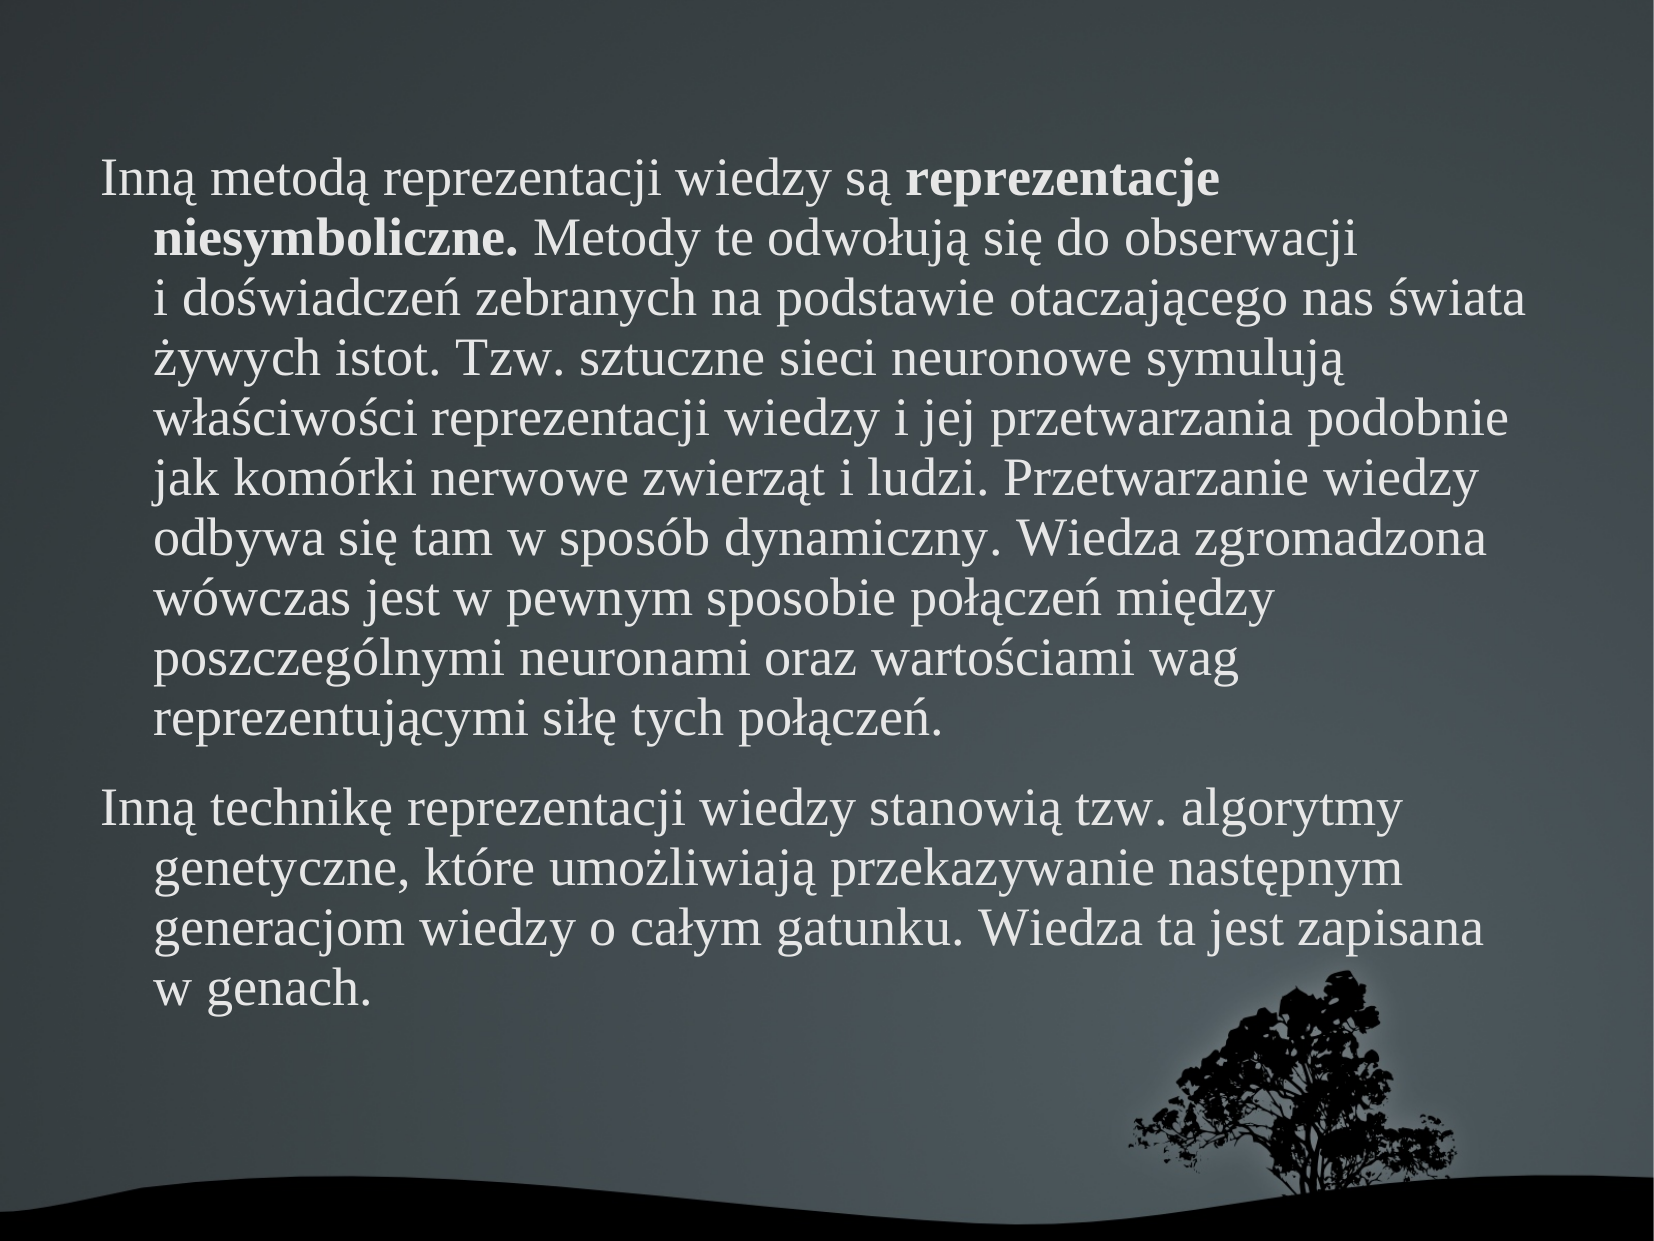

#
Inną metodą reprezentacji wiedzy są reprezentacje niesymboliczne. Metody te odwołują się do obserwacji
i doświadczeń zebranych na podstawie otaczającego nas świata żywych istot. Tzw. sztuczne sieci neuronowe symulują właściwości reprezentacji wiedzy i jej przetwarzania podobnie jak komórki nerwowe zwierząt i ludzi. Przetwarzanie wiedzy odbywa się tam w sposób dynamiczny. Wiedza zgromadzona wówczas jest w pewnym sposobie połączeń między poszczególnymi neuronami oraz wartościami wag reprezentującymi siłę tych połączeń.
Inną technikę reprezentacji wiedzy stanowią tzw. algorytmy genetyczne, które umożliwiają przekazywanie następnym generacjom wiedzy o całym gatunku. Wiedza ta jest zapisana
w genach.